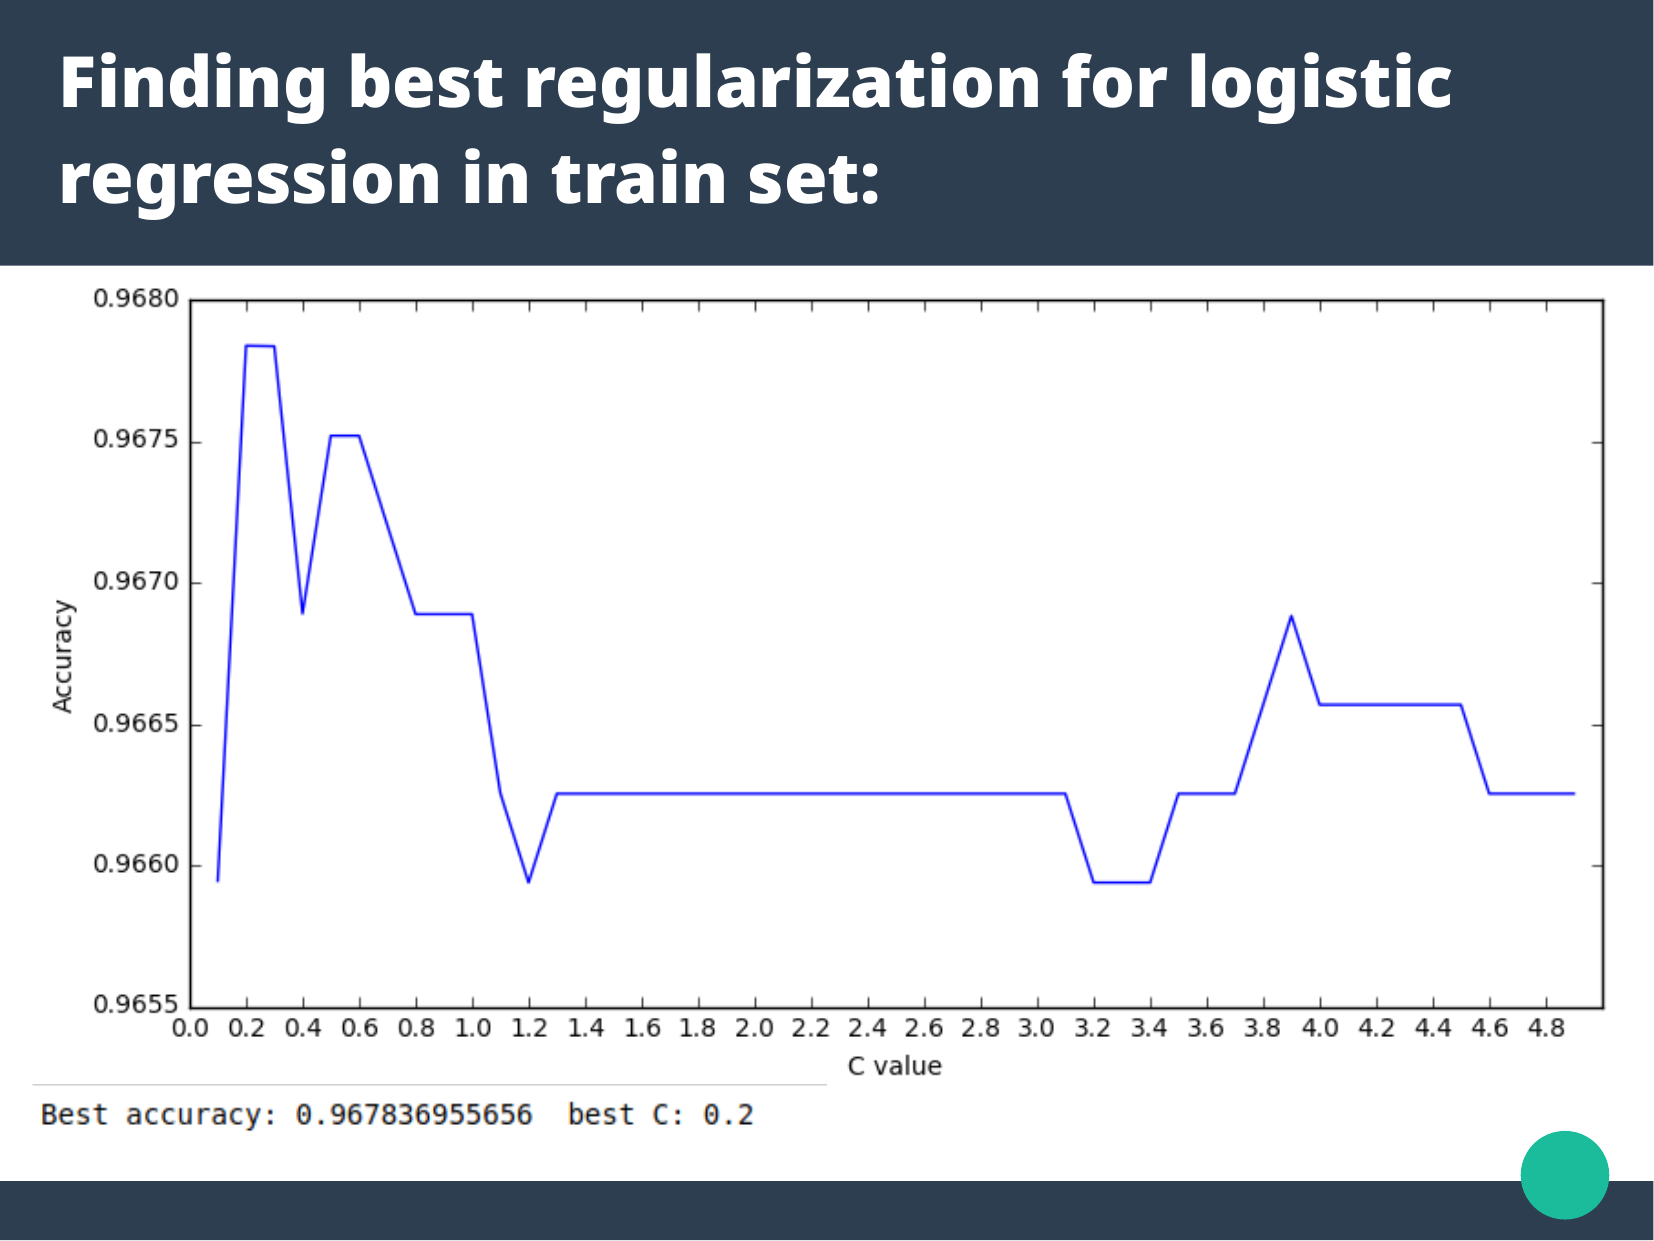

# Finding best regularization for logistic regression in train set: